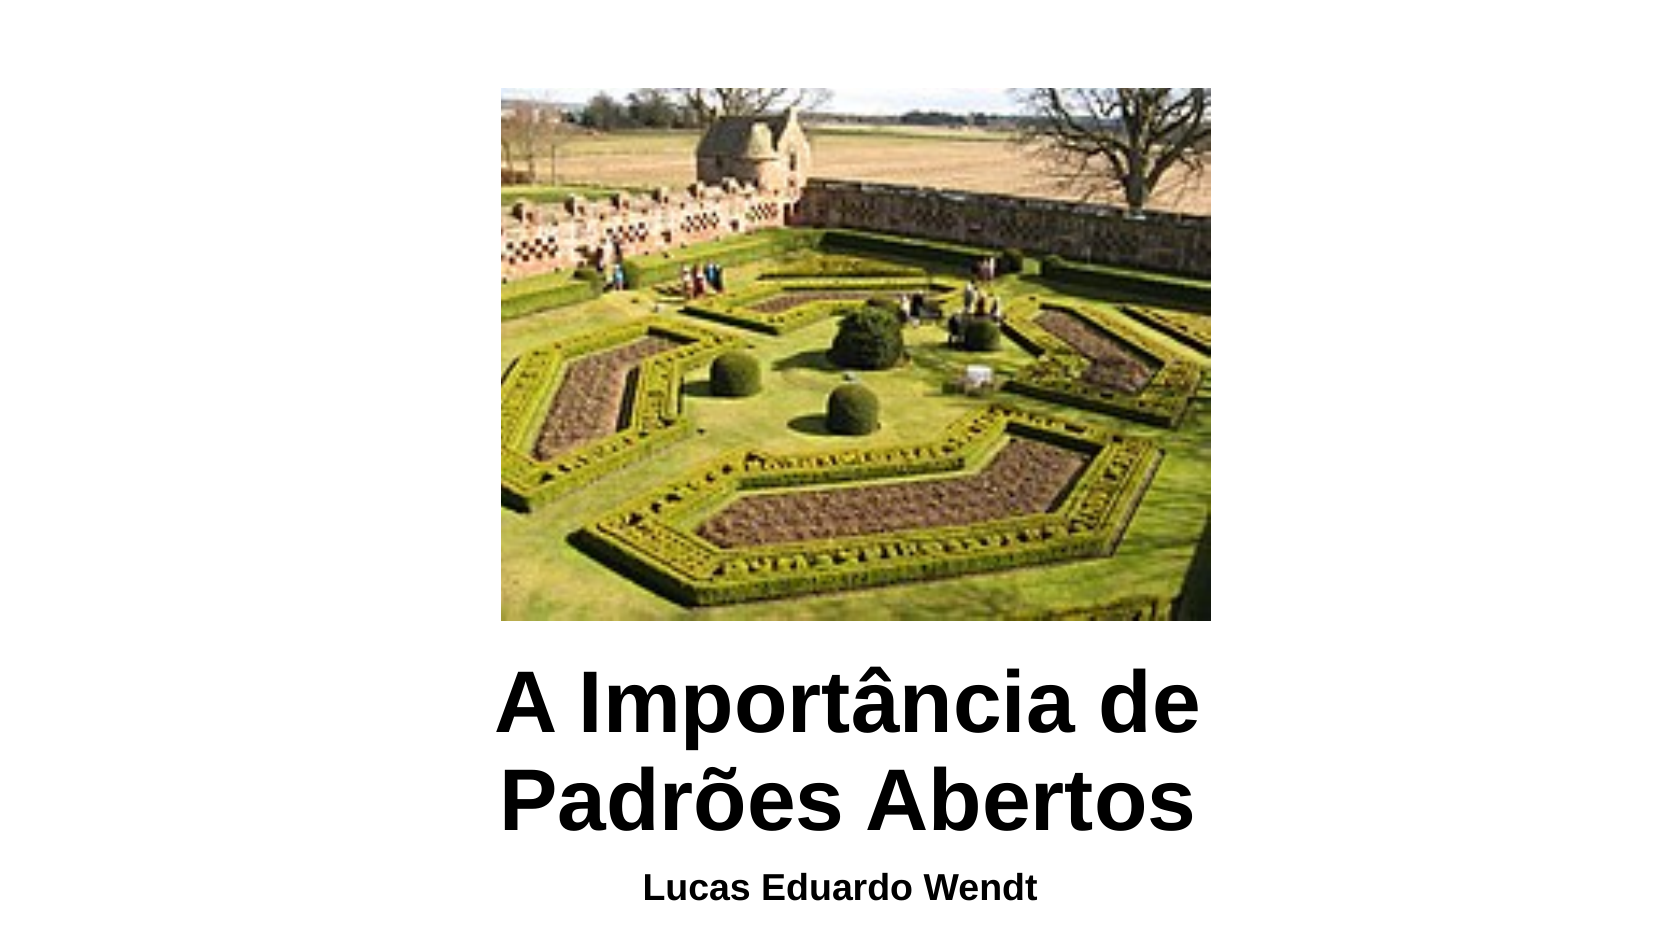

A Importância de Padrões Abertos
Lucas Eduardo Wendt